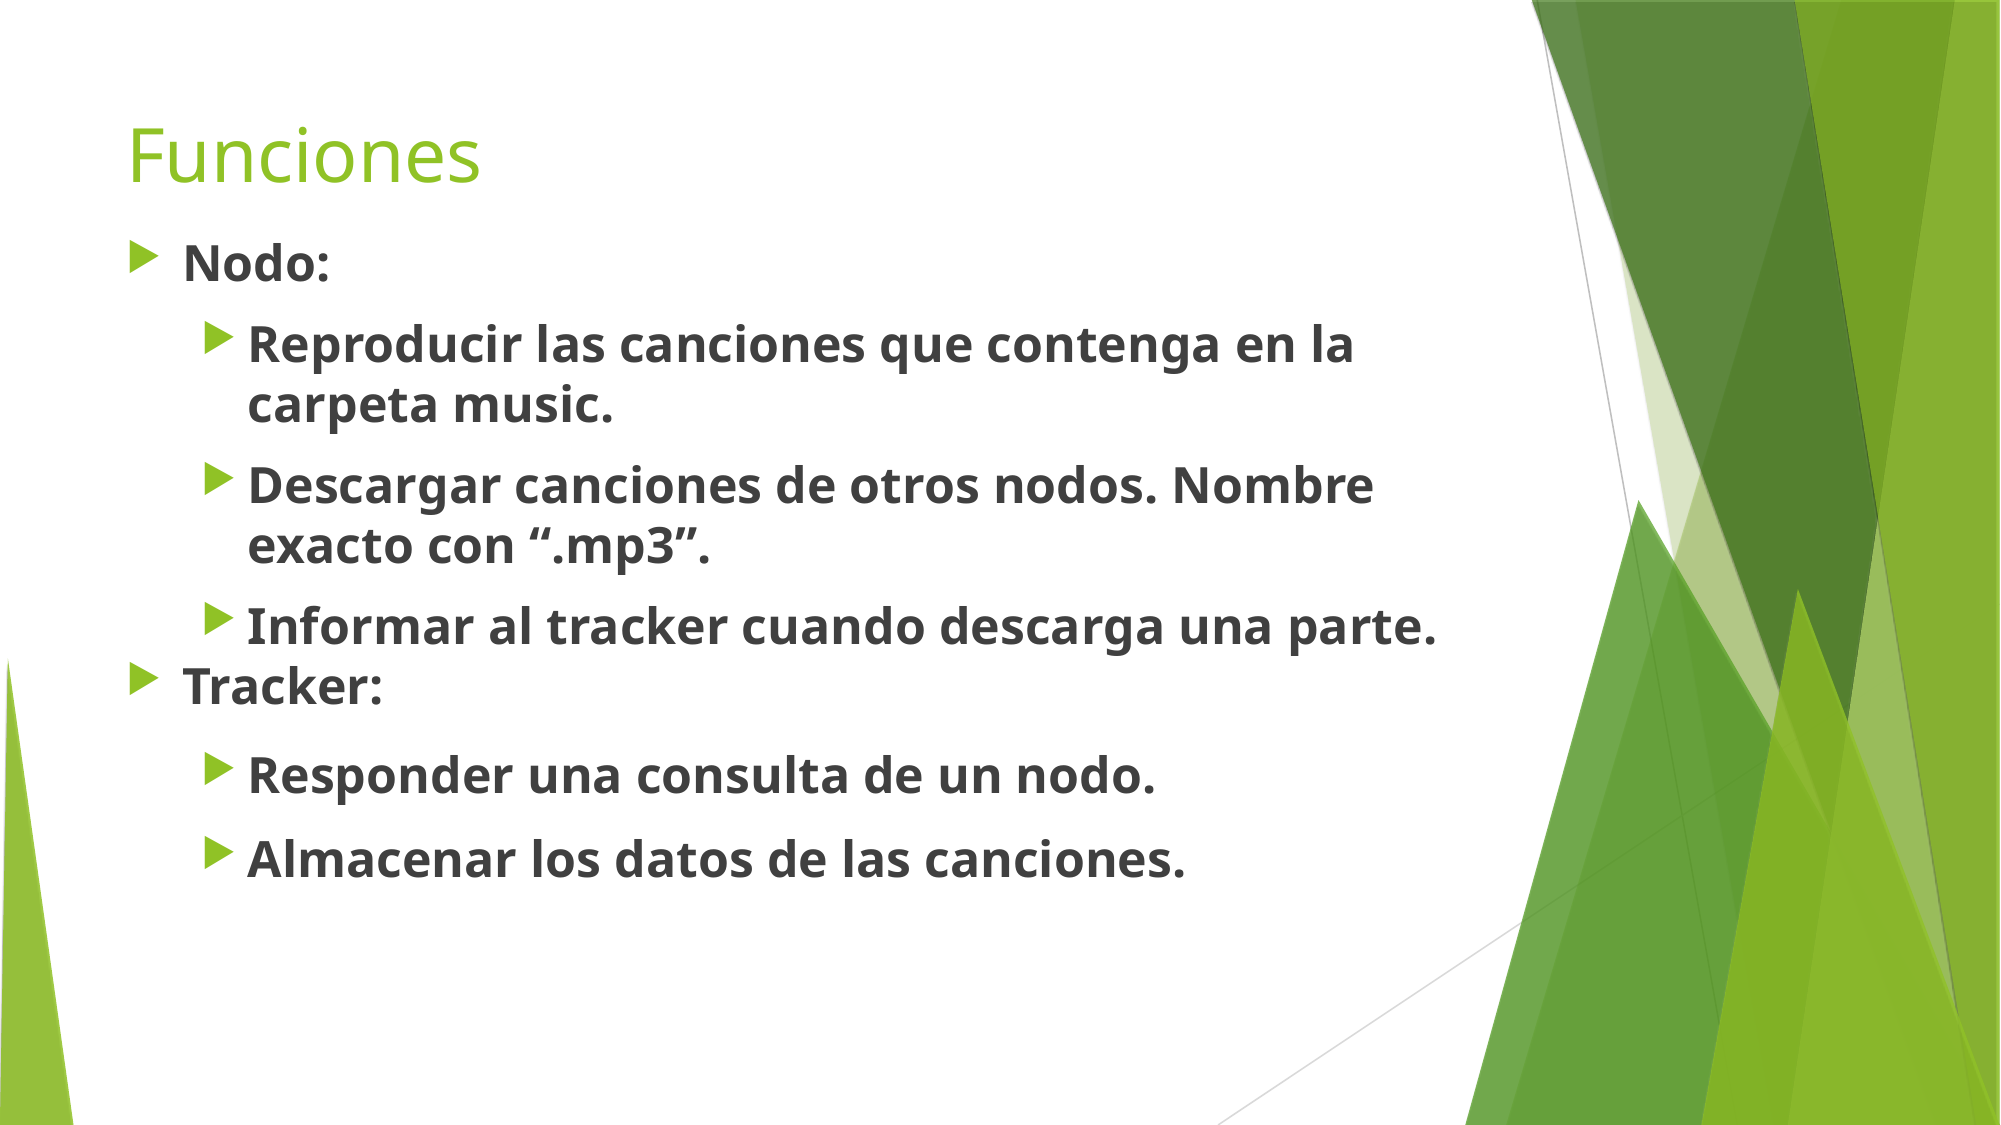

# Funciones
Nodo:
Reproducir las canciones que contenga en la carpeta music.
Descargar canciones de otros nodos. Nombre exacto con “.mp3”.
Informar al tracker cuando descarga una parte.
Tracker:
Responder una consulta de un nodo.
Almacenar los datos de las canciones.